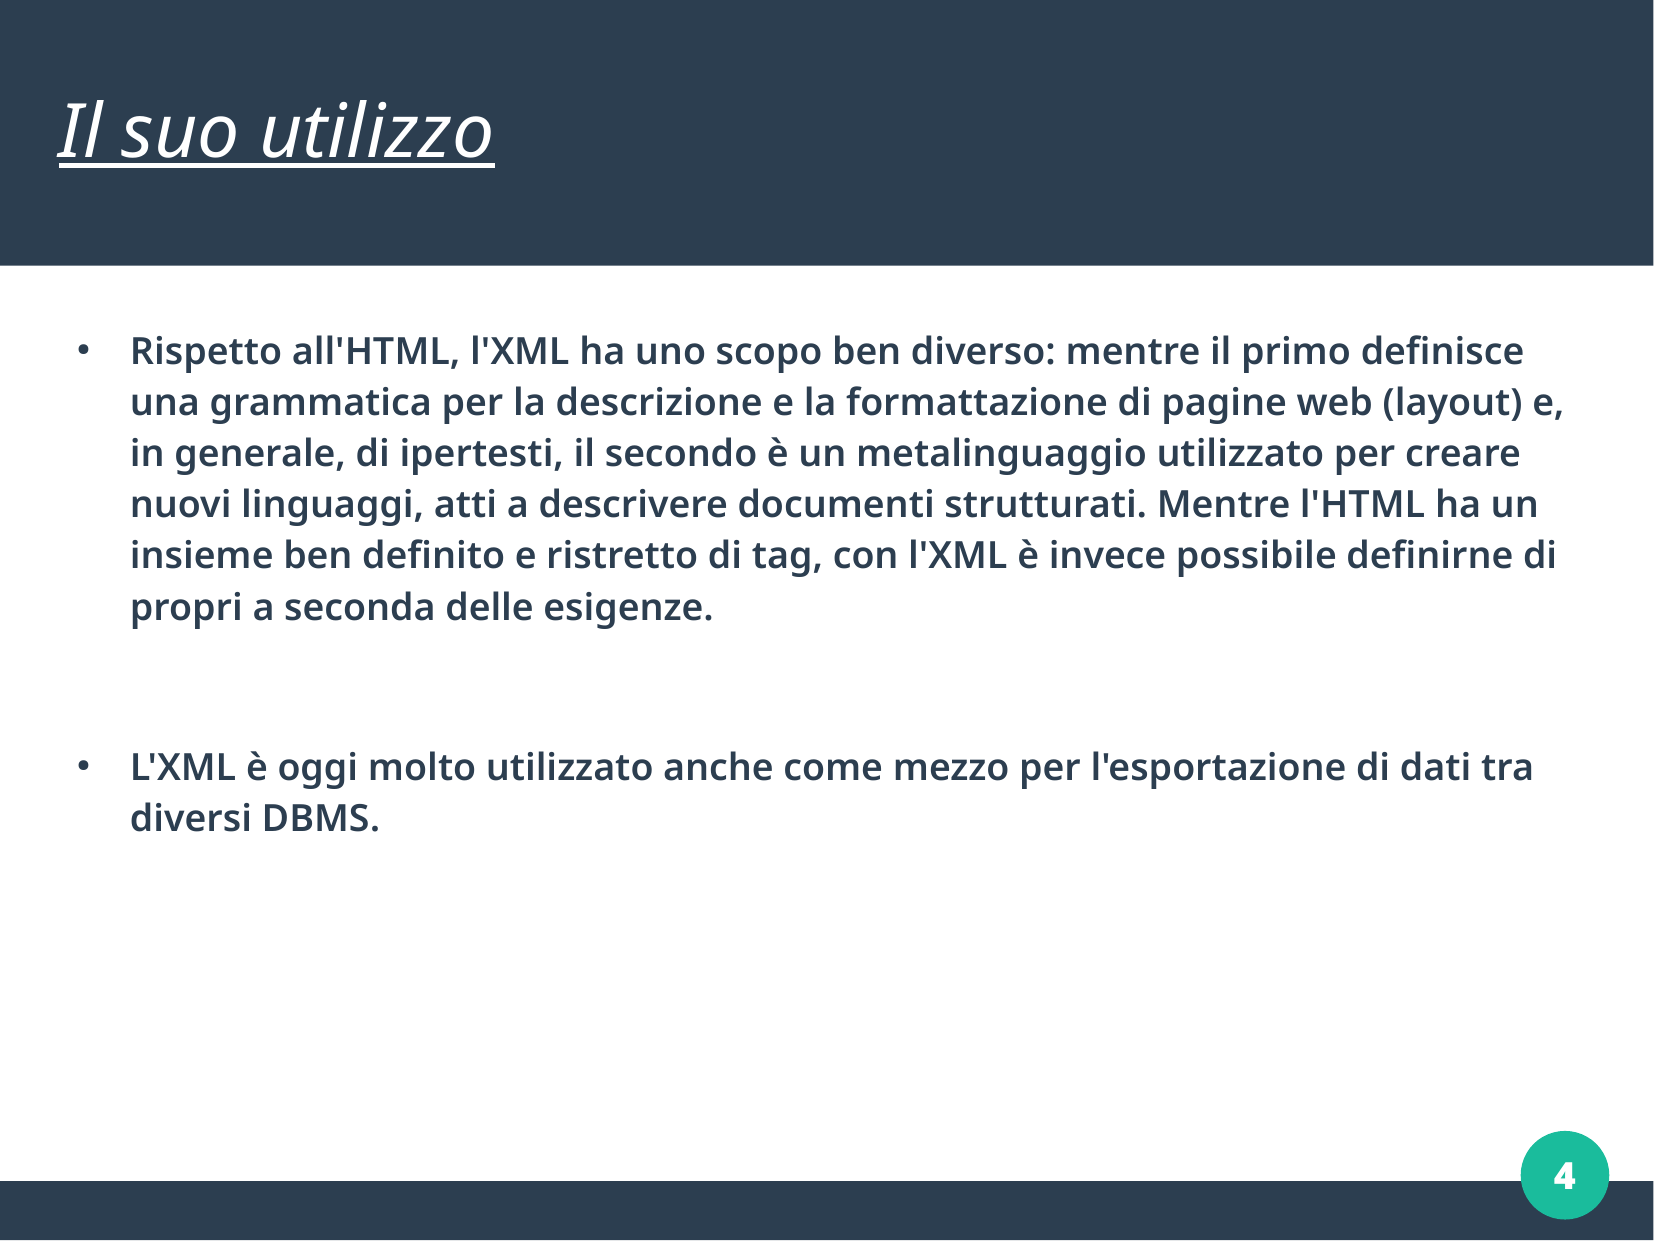

# Il suo utilizzo
Rispetto all'HTML, l'XML ha uno scopo ben diverso: mentre il primo definisce una grammatica per la descrizione e la formattazione di pagine web (layout) e, in generale, di ipertesti, il secondo è un metalinguaggio utilizzato per creare nuovi linguaggi, atti a descrivere documenti strutturati. Mentre l'HTML ha un insieme ben definito e ristretto di tag, con l'XML è invece possibile definirne di propri a seconda delle esigenze.
L'XML è oggi molto utilizzato anche come mezzo per l'esportazione di dati tra diversi DBMS.
4